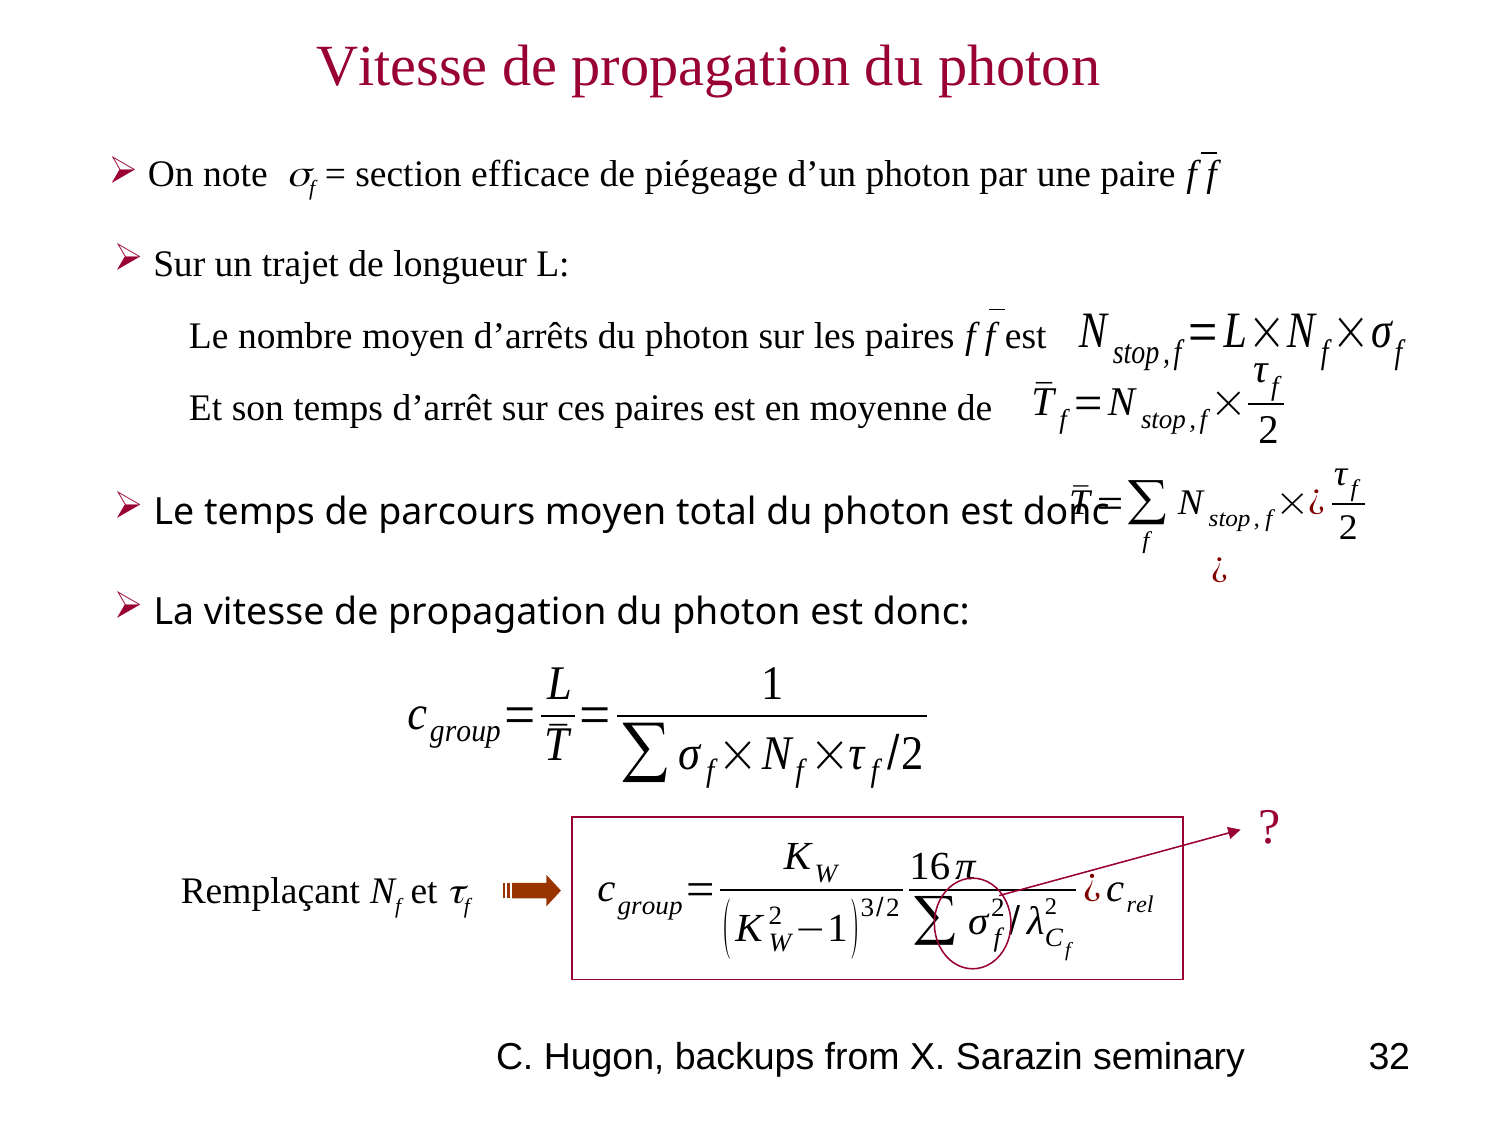

Vitesse de propagation du photon
 On notef = section efficace de piégeage d’un photon par une paire f f
 Sur un trajet de longueur L:
Le nombre moyen d’arrêts du photon sur les paires f f est
Et son temps d’arrêt sur ces paires est en moyenne de
 Le temps de parcours moyen total du photon est donc
 La vitesse de propagation du photon est donc:
?
Remplaçant Nf et f
C. Hugon, backups from X. Sarazin seminary
32